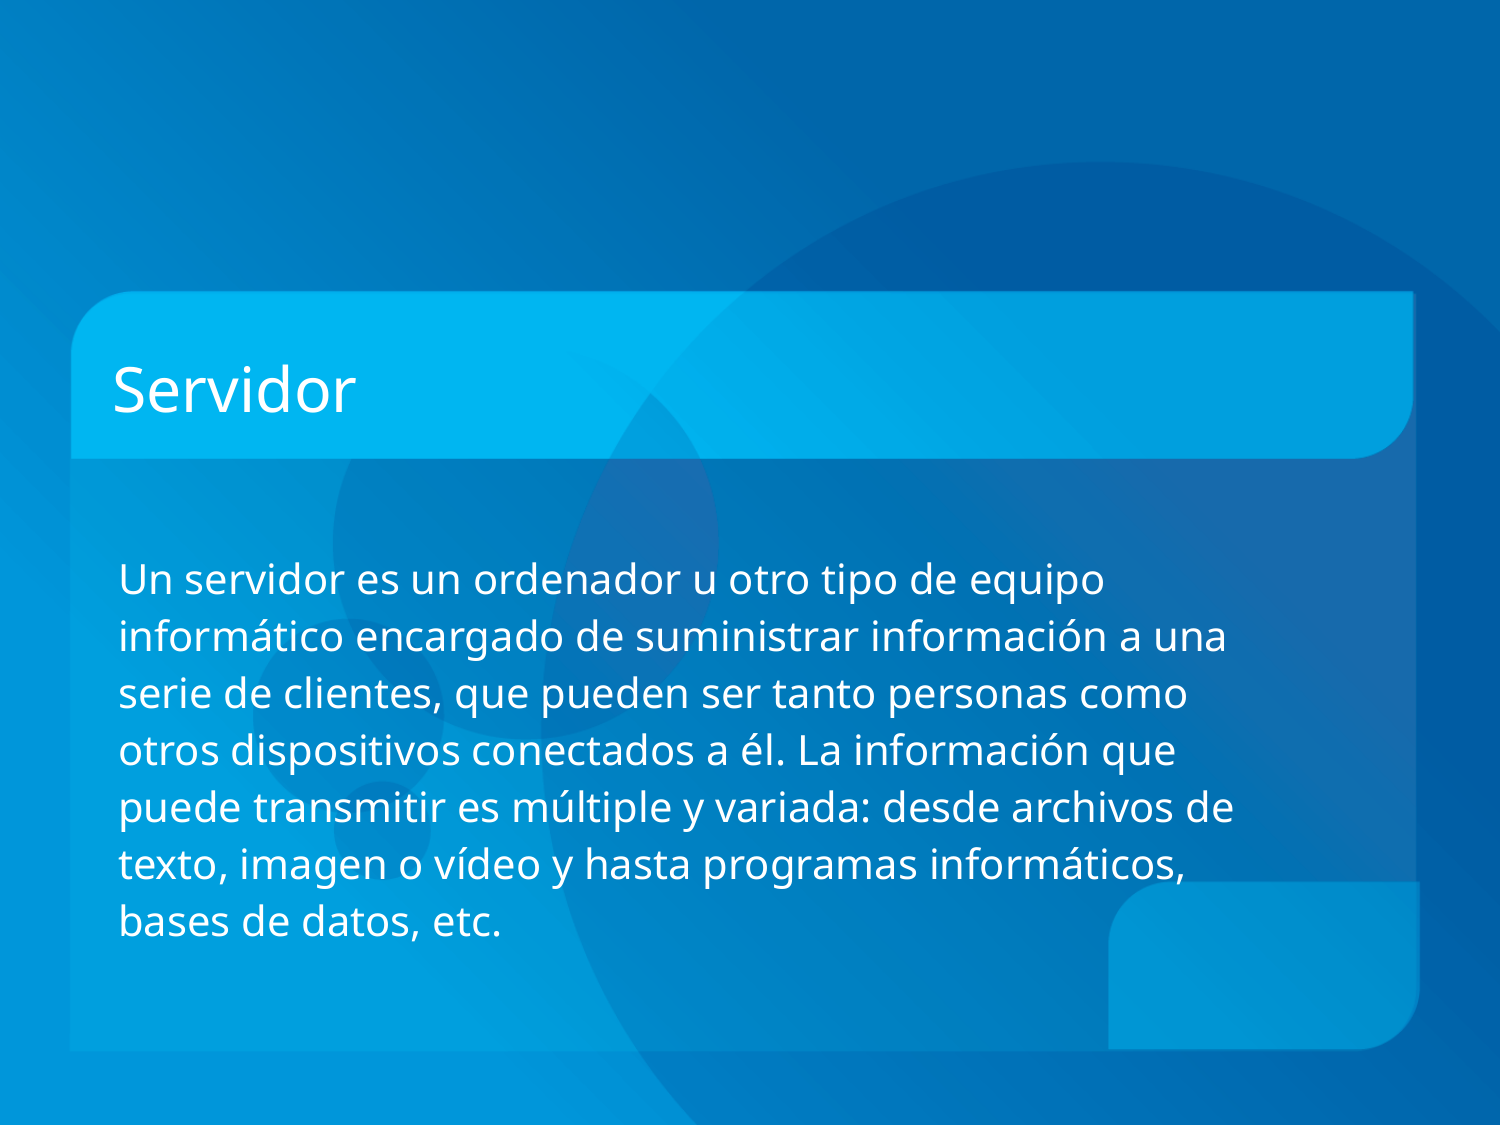

# Servidor
Un servidor es un ordenador u otro tipo de equipo informático encargado de suministrar información a una serie de clientes, que pueden ser tanto personas como otros dispositivos conectados a él. La información que puede transmitir es múltiple y variada: desde archivos de texto, imagen o vídeo y hasta programas informáticos, bases de datos, etc.